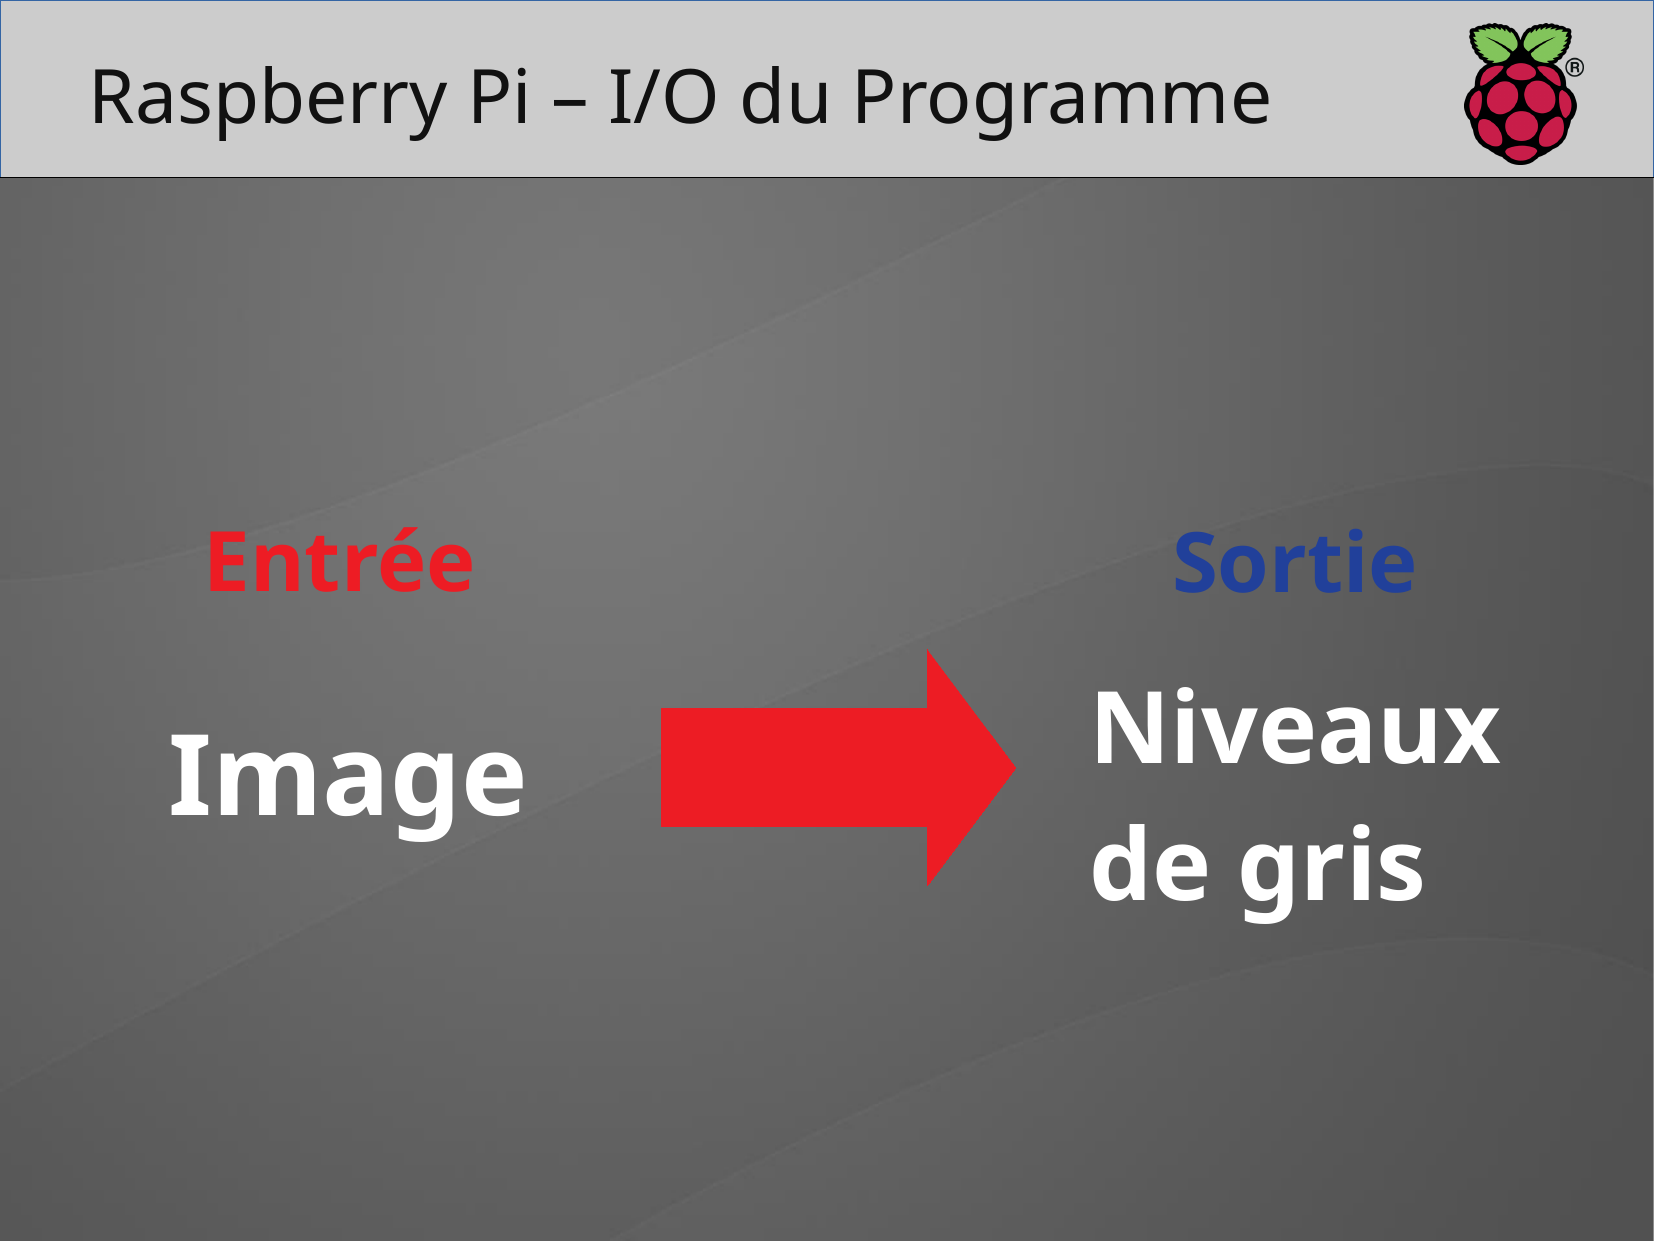

Raspberry Pi – I/O du Programme
Entrée
Sortie
Niveaux de gris
Image